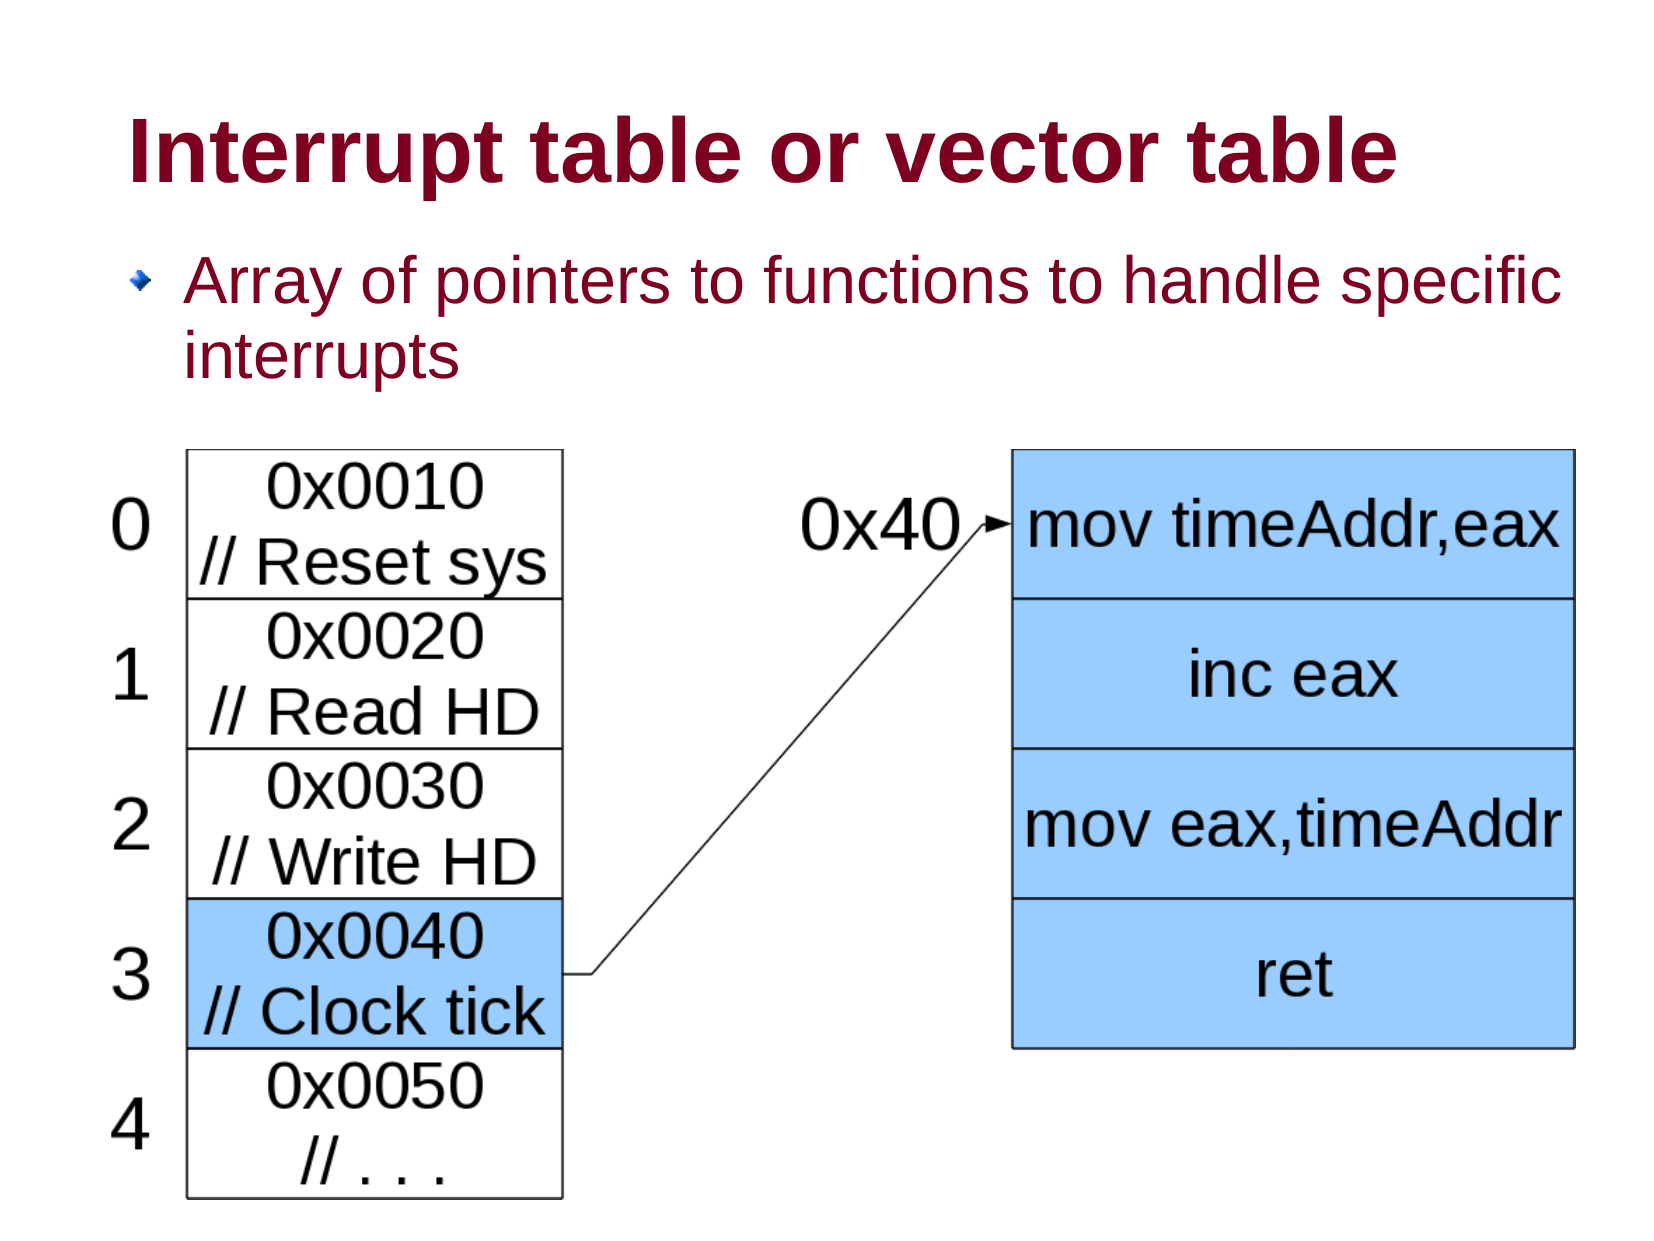

# Interrupt table or vector table
Array of pointers to functions to handle specific interrupts